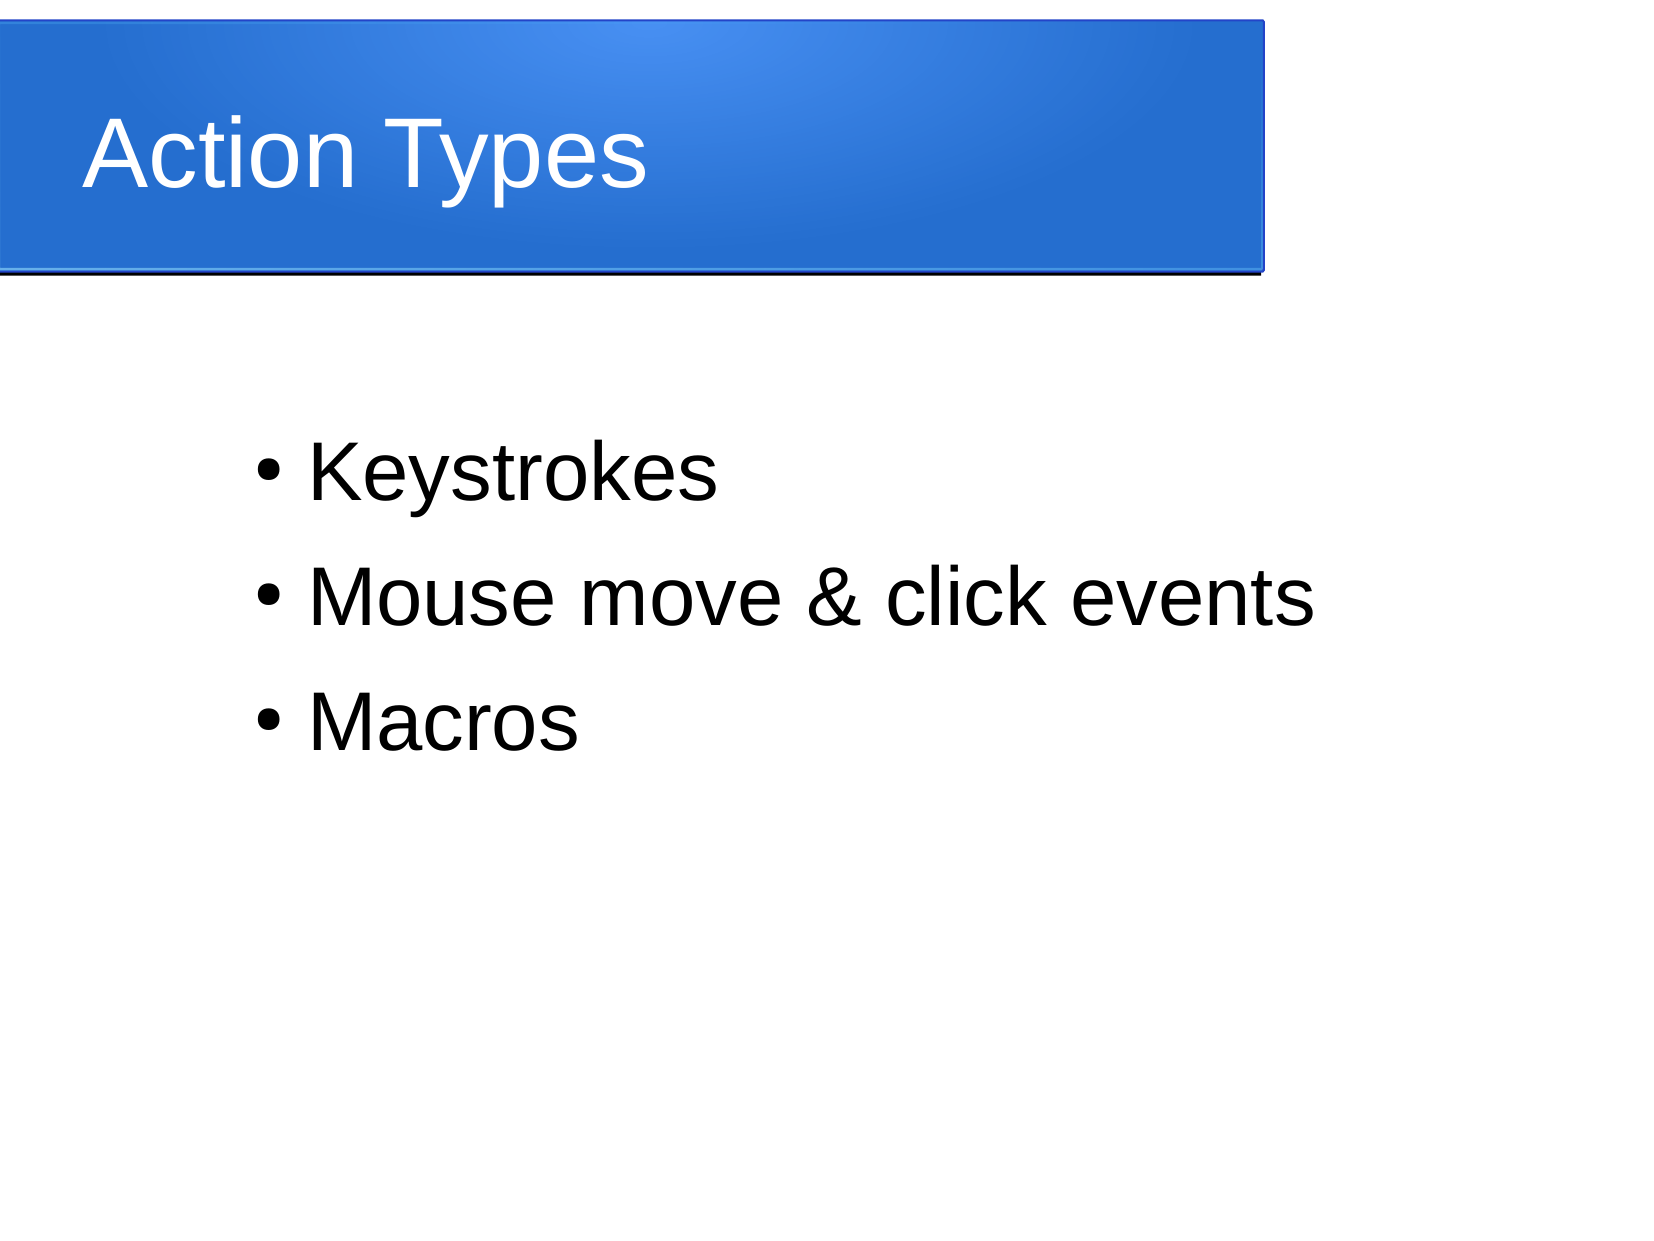

# Action Types
Keystrokes
Mouse move & click events
Macros